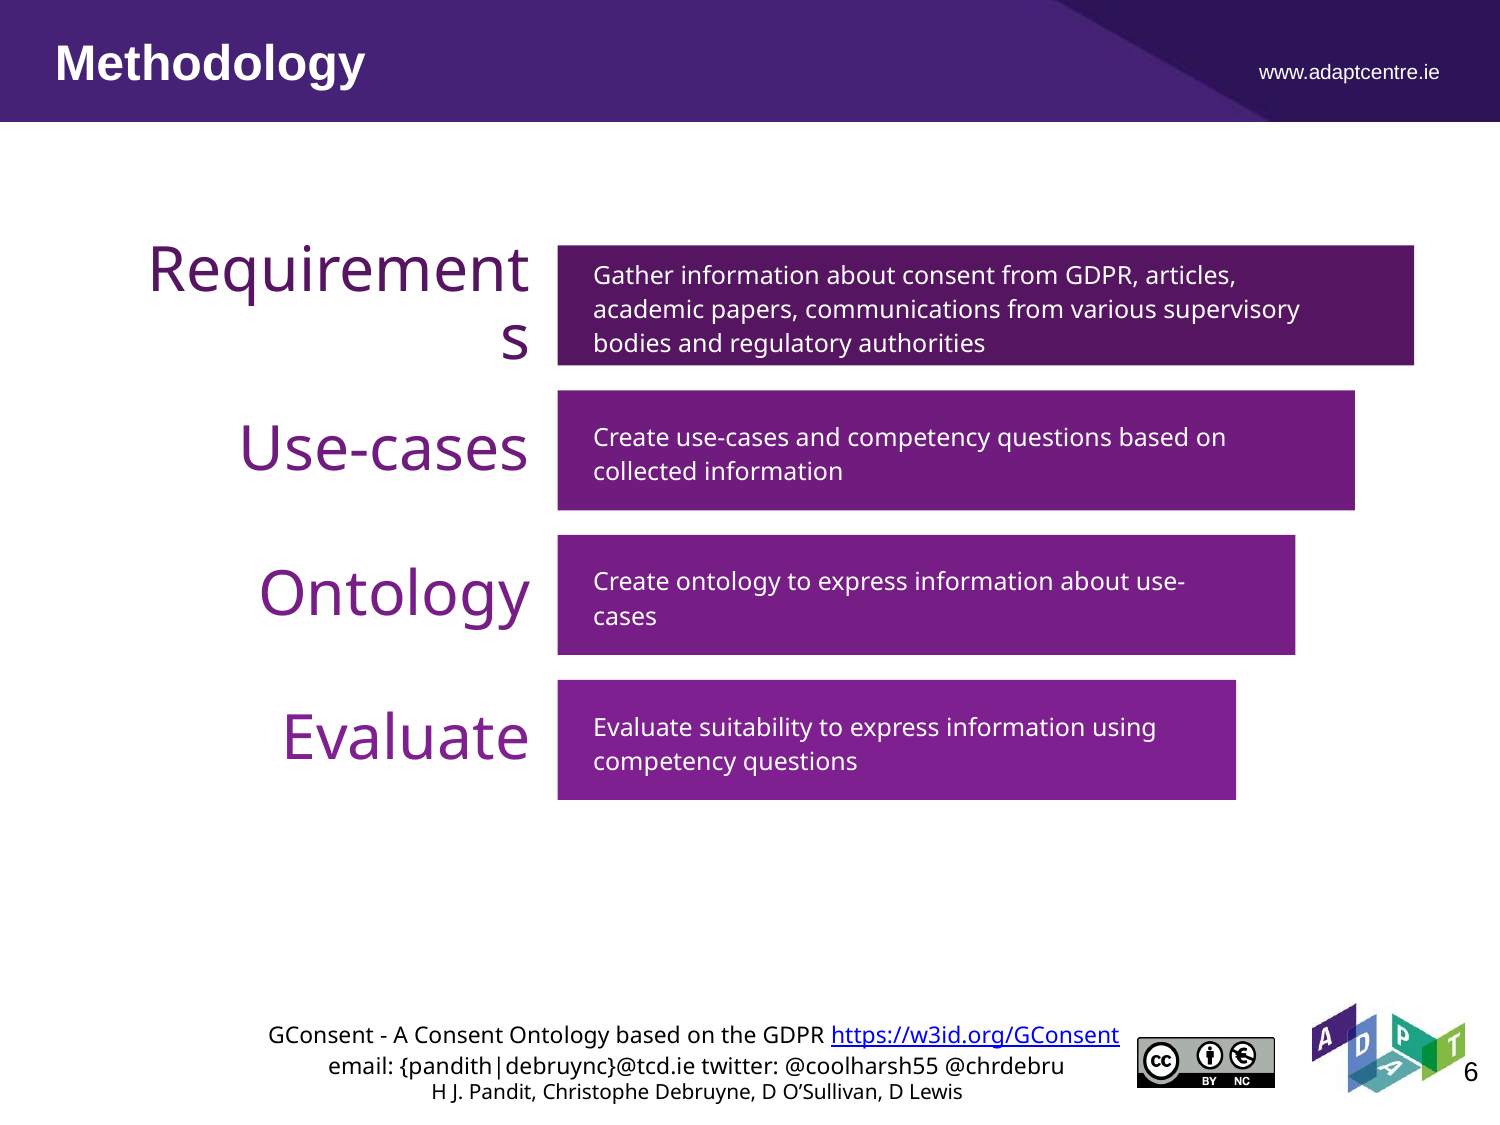

# Methodology
Requirements
Gather information about consent from GDPR, articles, academic papers, communications from various supervisory bodies and regulatory authorities
Use-cases
Create use-cases and competency questions based on collected information
Ontology
Create ontology to express information about use-cases
Evaluate
Evaluate suitability to express information using competency questions